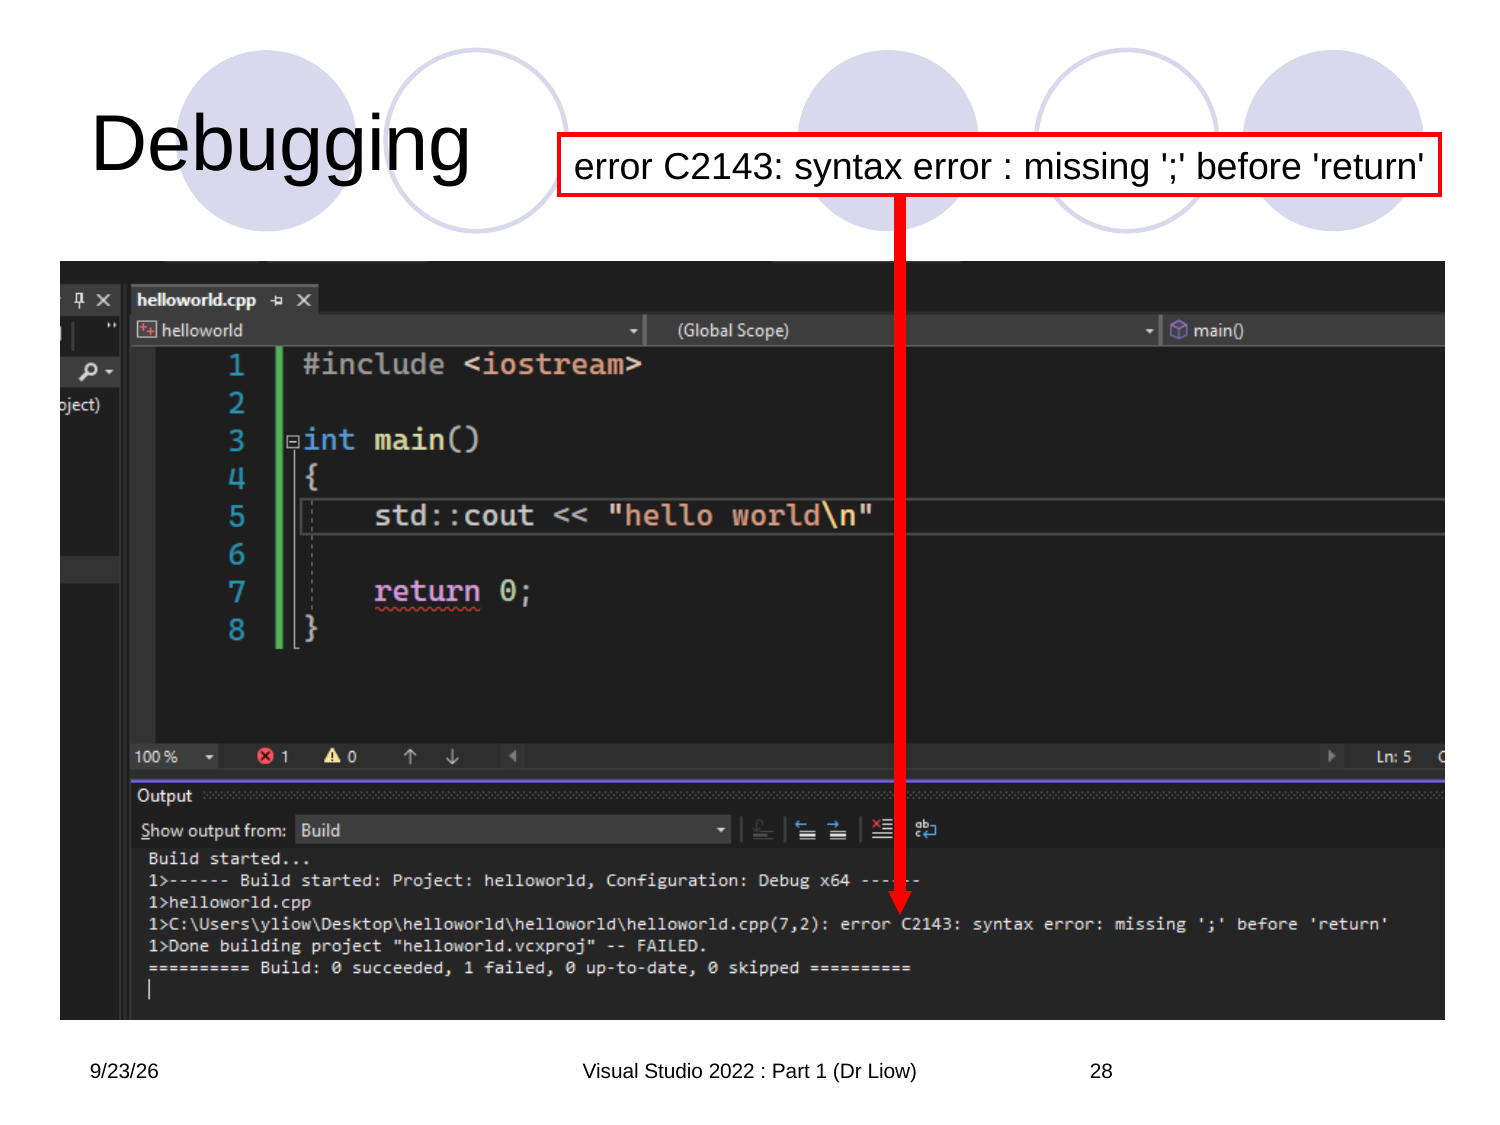

# Debugging
error C2143: syntax error : missing ';' before 'return'
Visual Studio 2022 : Part 1 (Dr Liow)